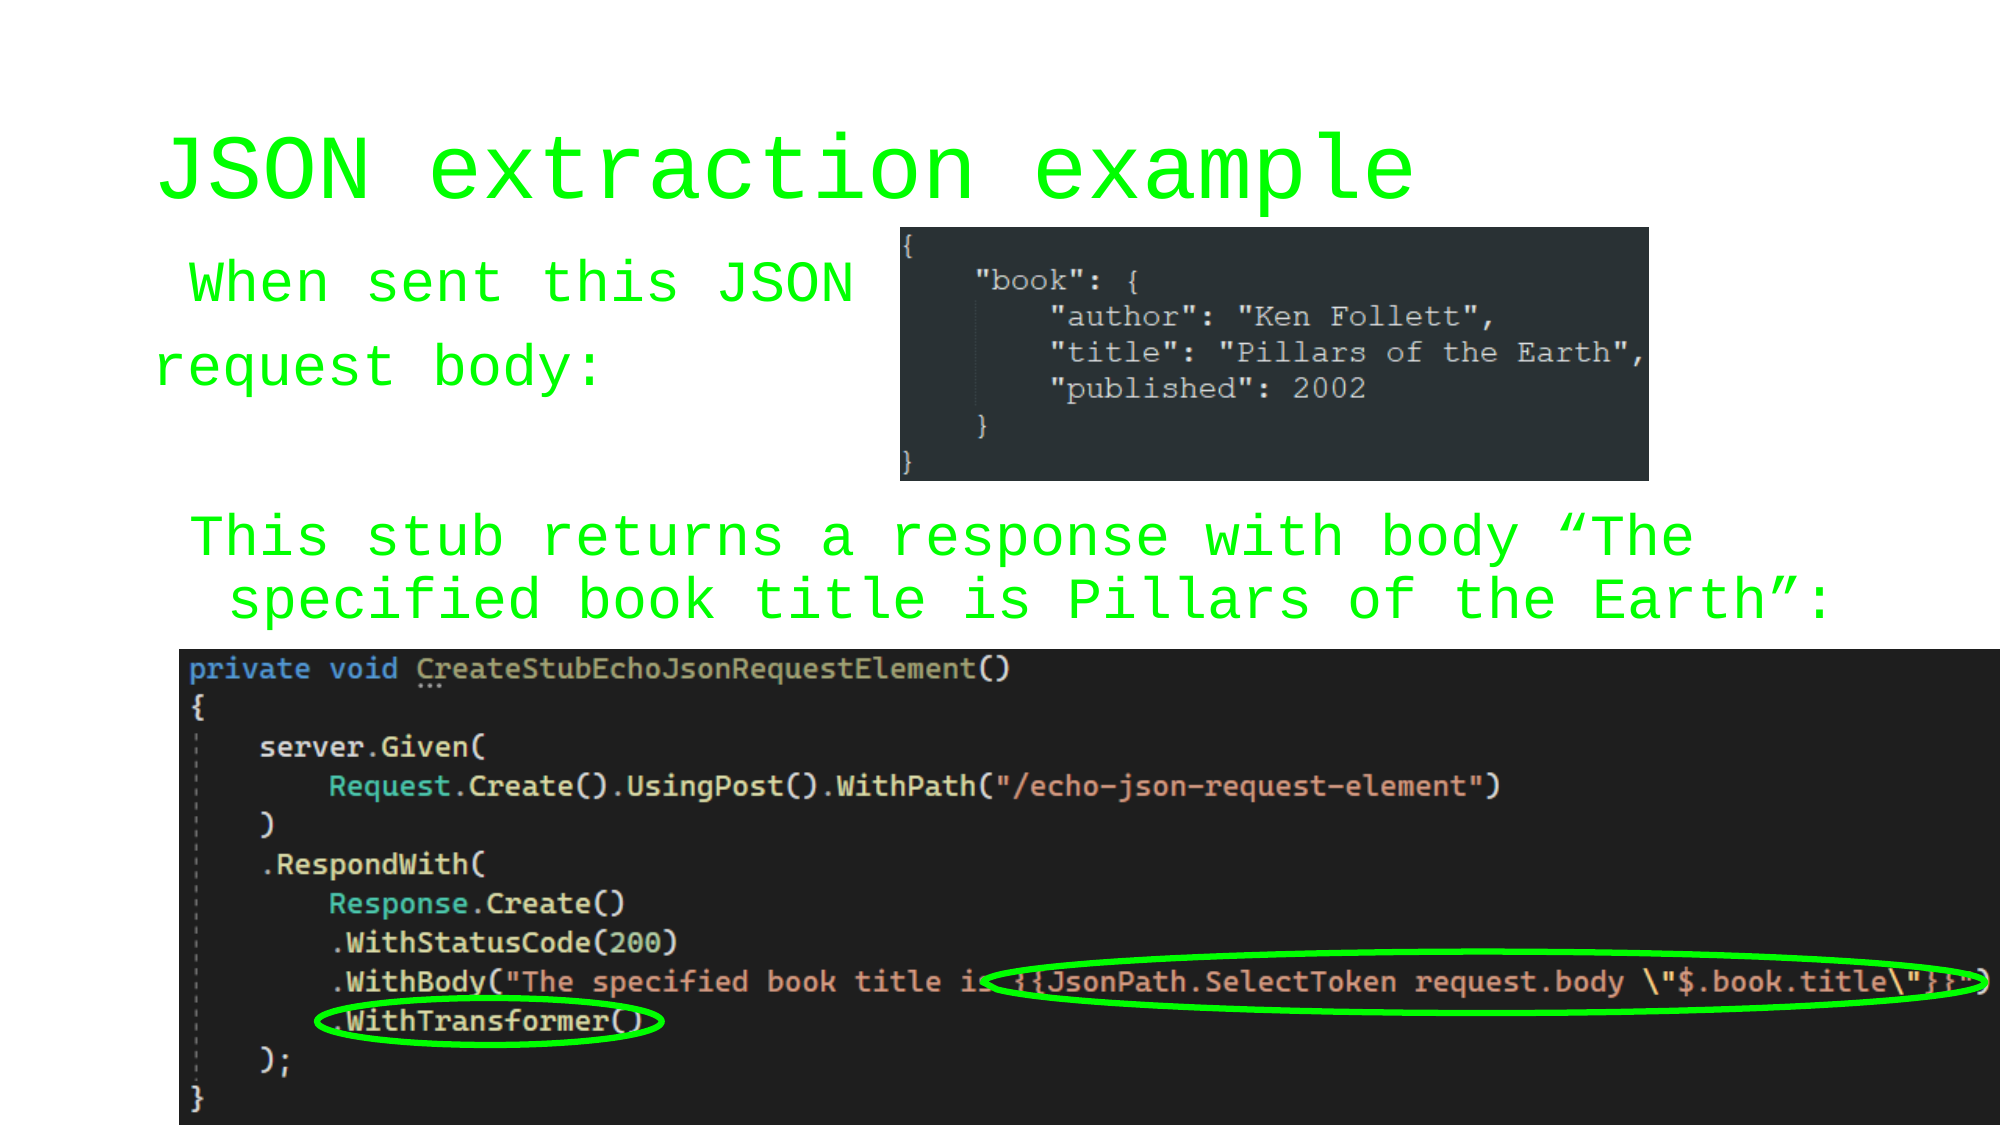

# JSON extraction example
When sent this JSON
request body:
This stub returns a response with body “The specified book title is Pillars of the Earth”: